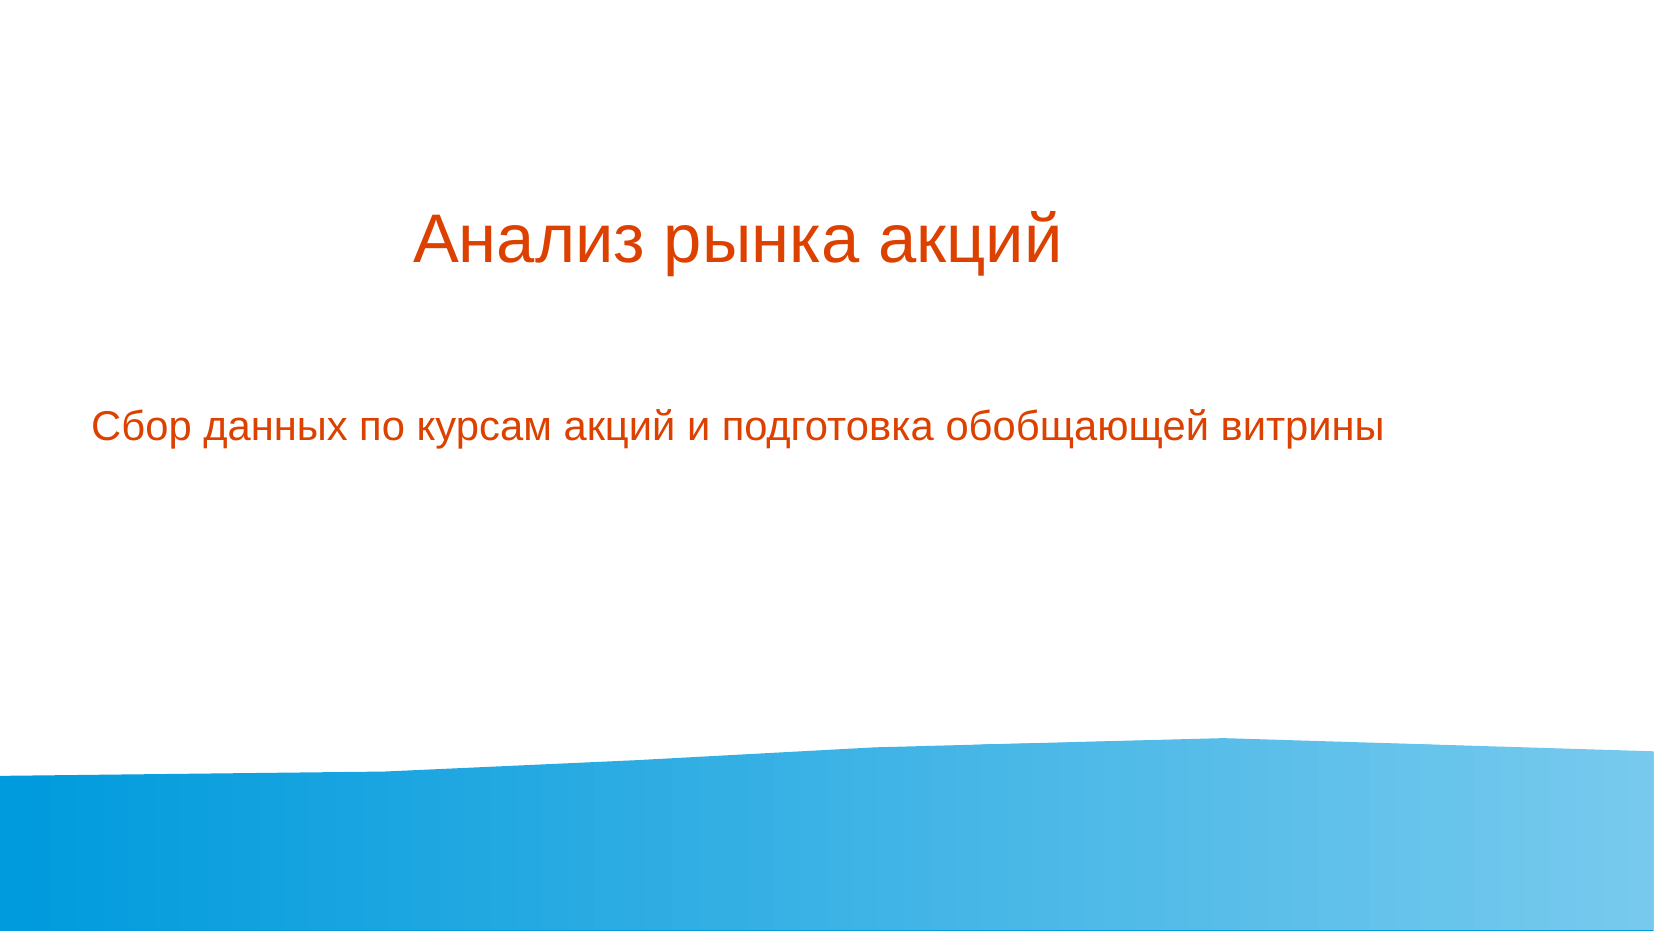

# Анализ рынка акций
Сбор данных по курсам акций и подготовка обобщающей витрины